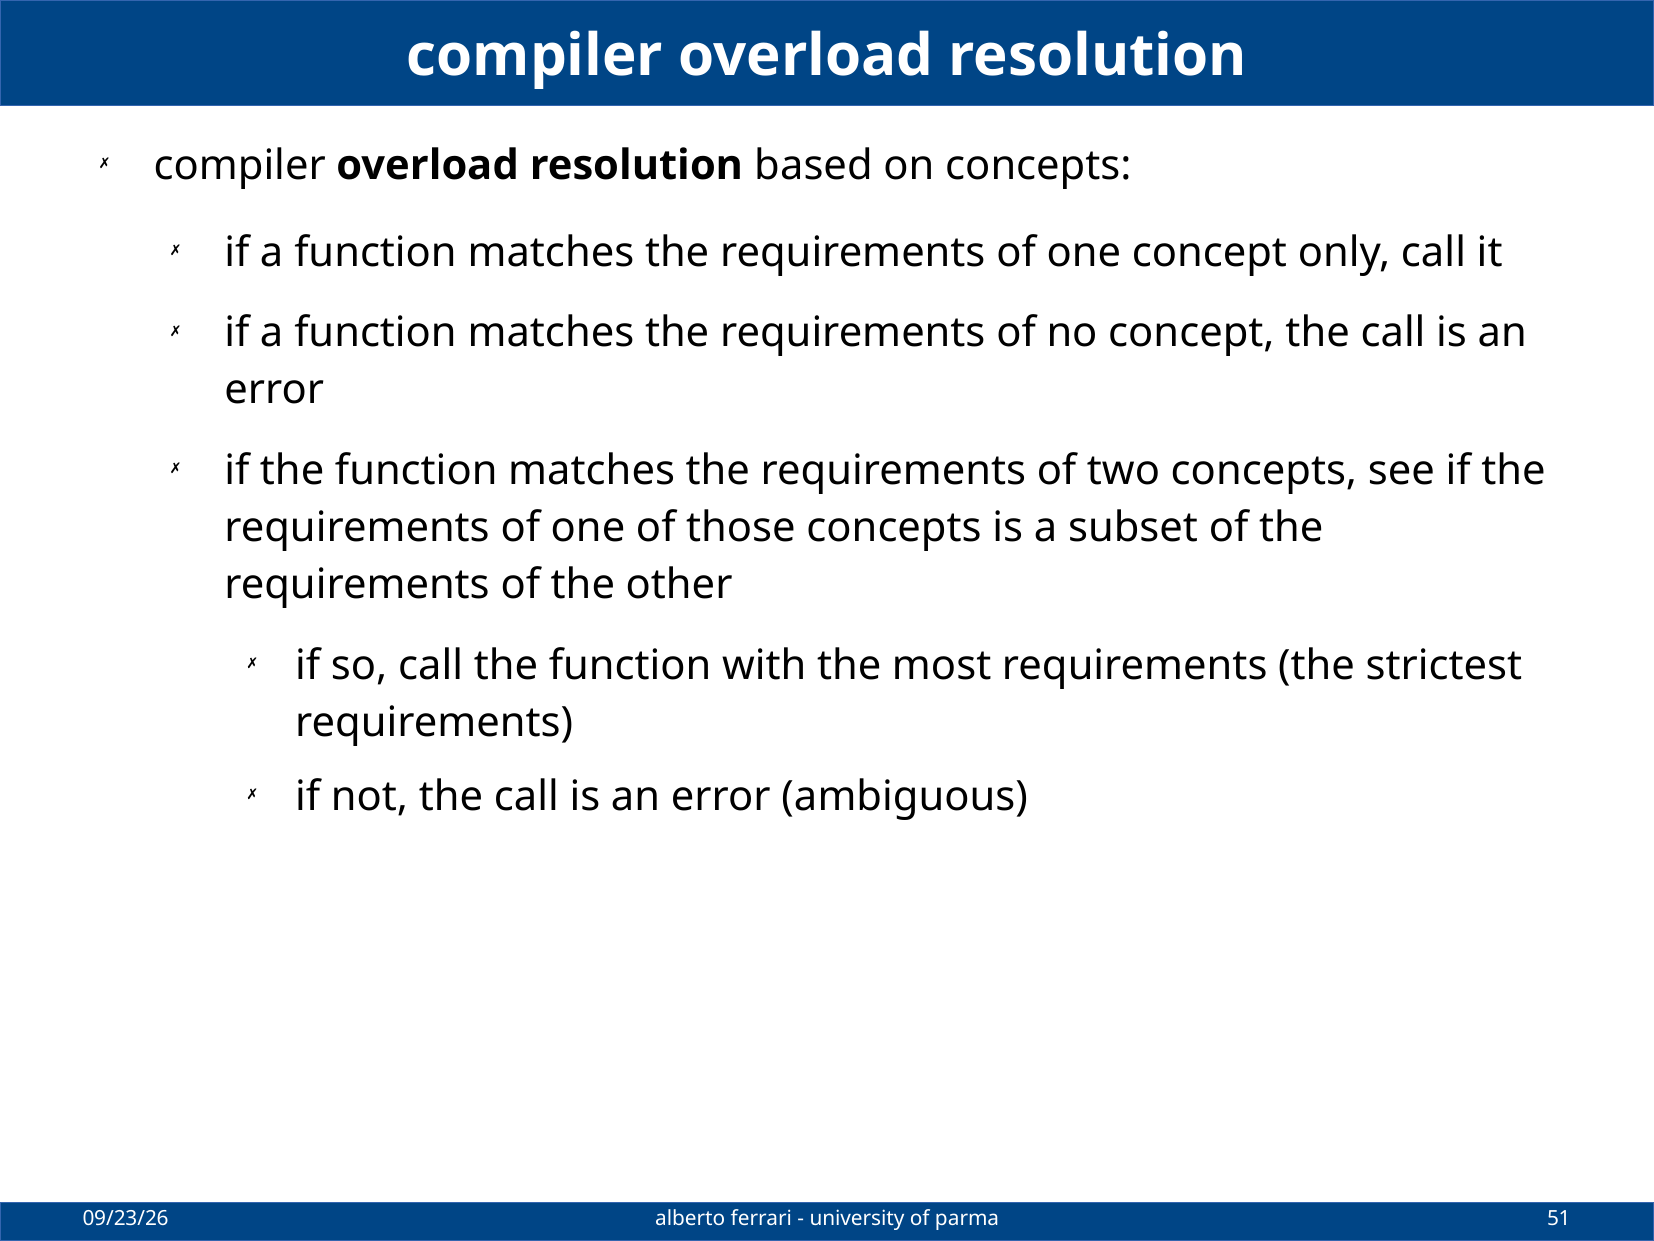

# compiler overload resolution
compiler overload resolution based on concepts:
if a function matches the requirements of one concept only, call it
if a function matches the requirements of no concept, the call is an error
if the function matches the requirements of two concepts, see if the requirements of one of those concepts is a subset of the requirements of the other
if so, call the function with the most requirements (the strictest requirements)
if not, the call is an error (ambiguous)
alberto ferrari - university of parma
51